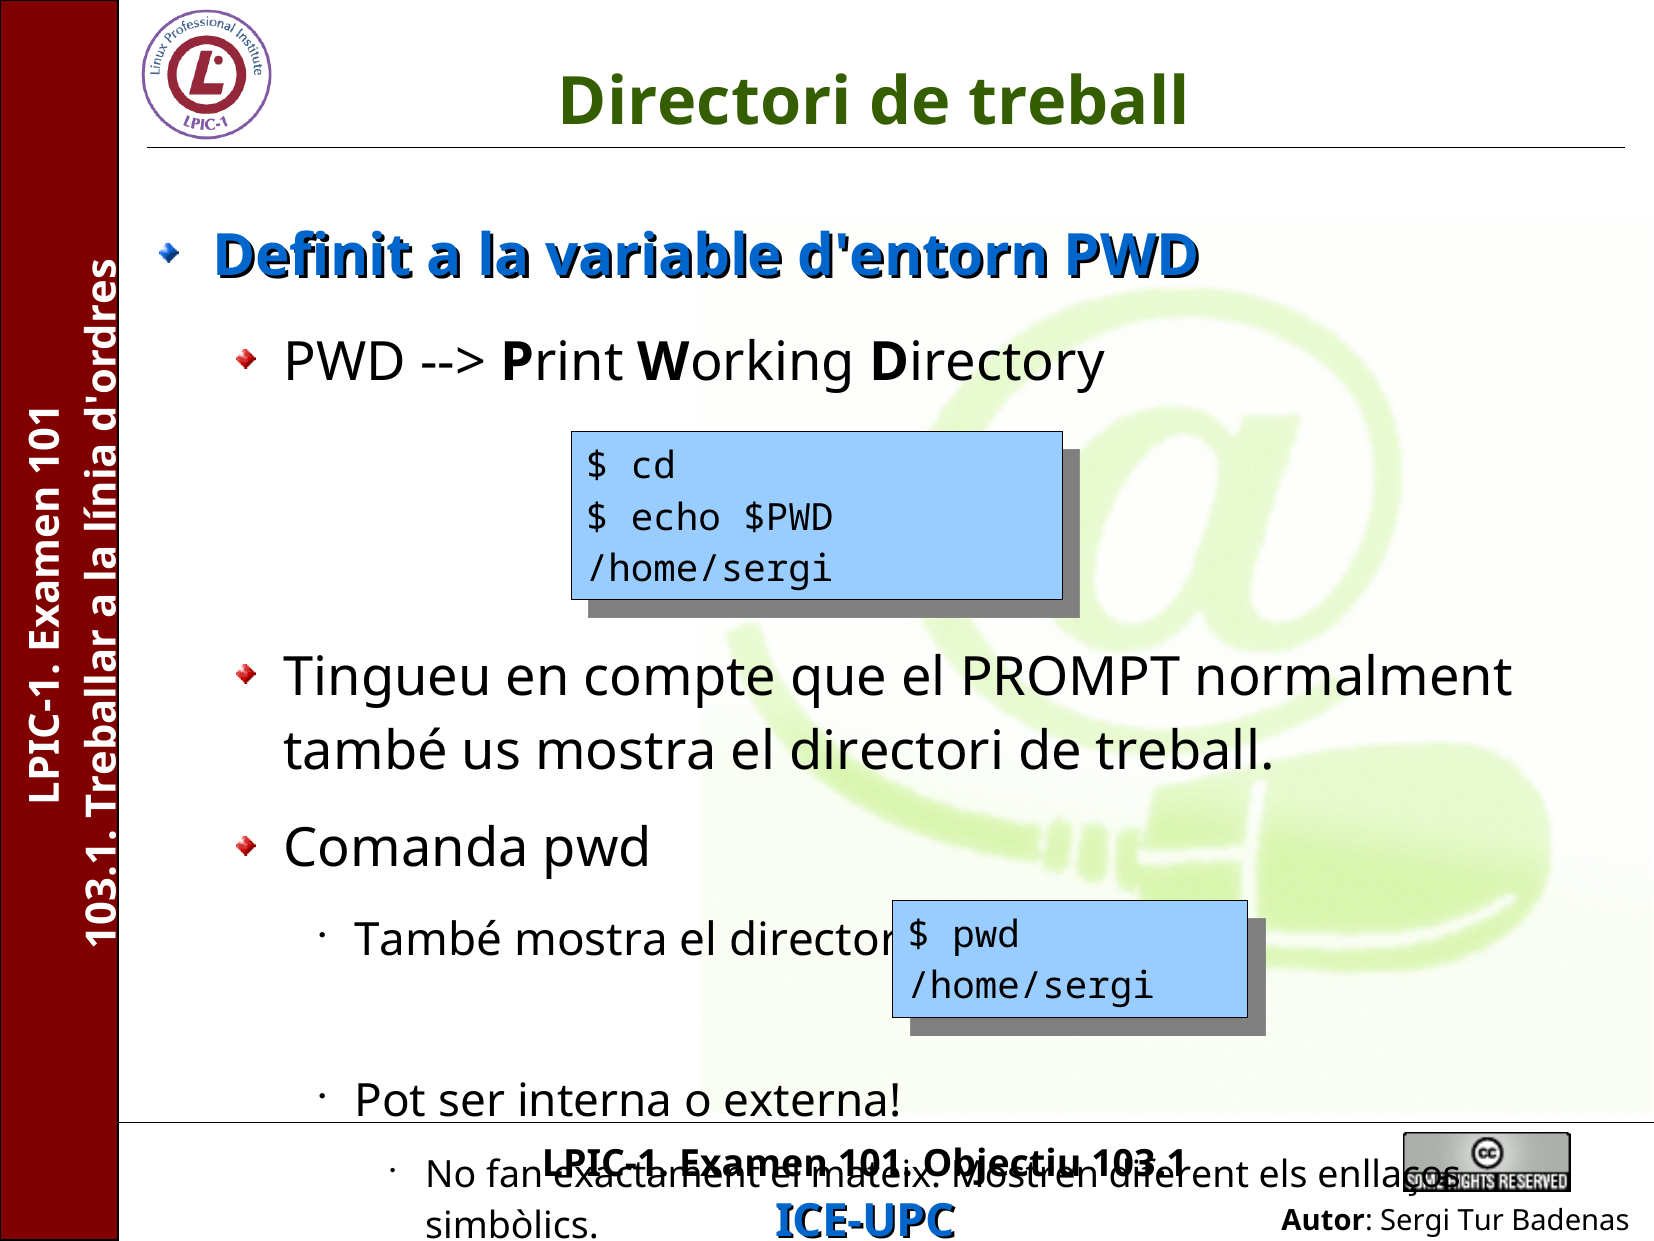

# Directori de treball
Definit a la variable d'entorn PWD
PWD --> Print Working Directory
Tingueu en compte que el PROMPT normalment també us mostra el directori de treball.
Comanda pwd
També mostra el directori de treball
Pot ser interna o externa!
No fan exactament el mateix. Mostren diferent els enllaços simbòlics.
$ cd
$ echo $PWD
/home/sergi
$ pwd
/home/sergi